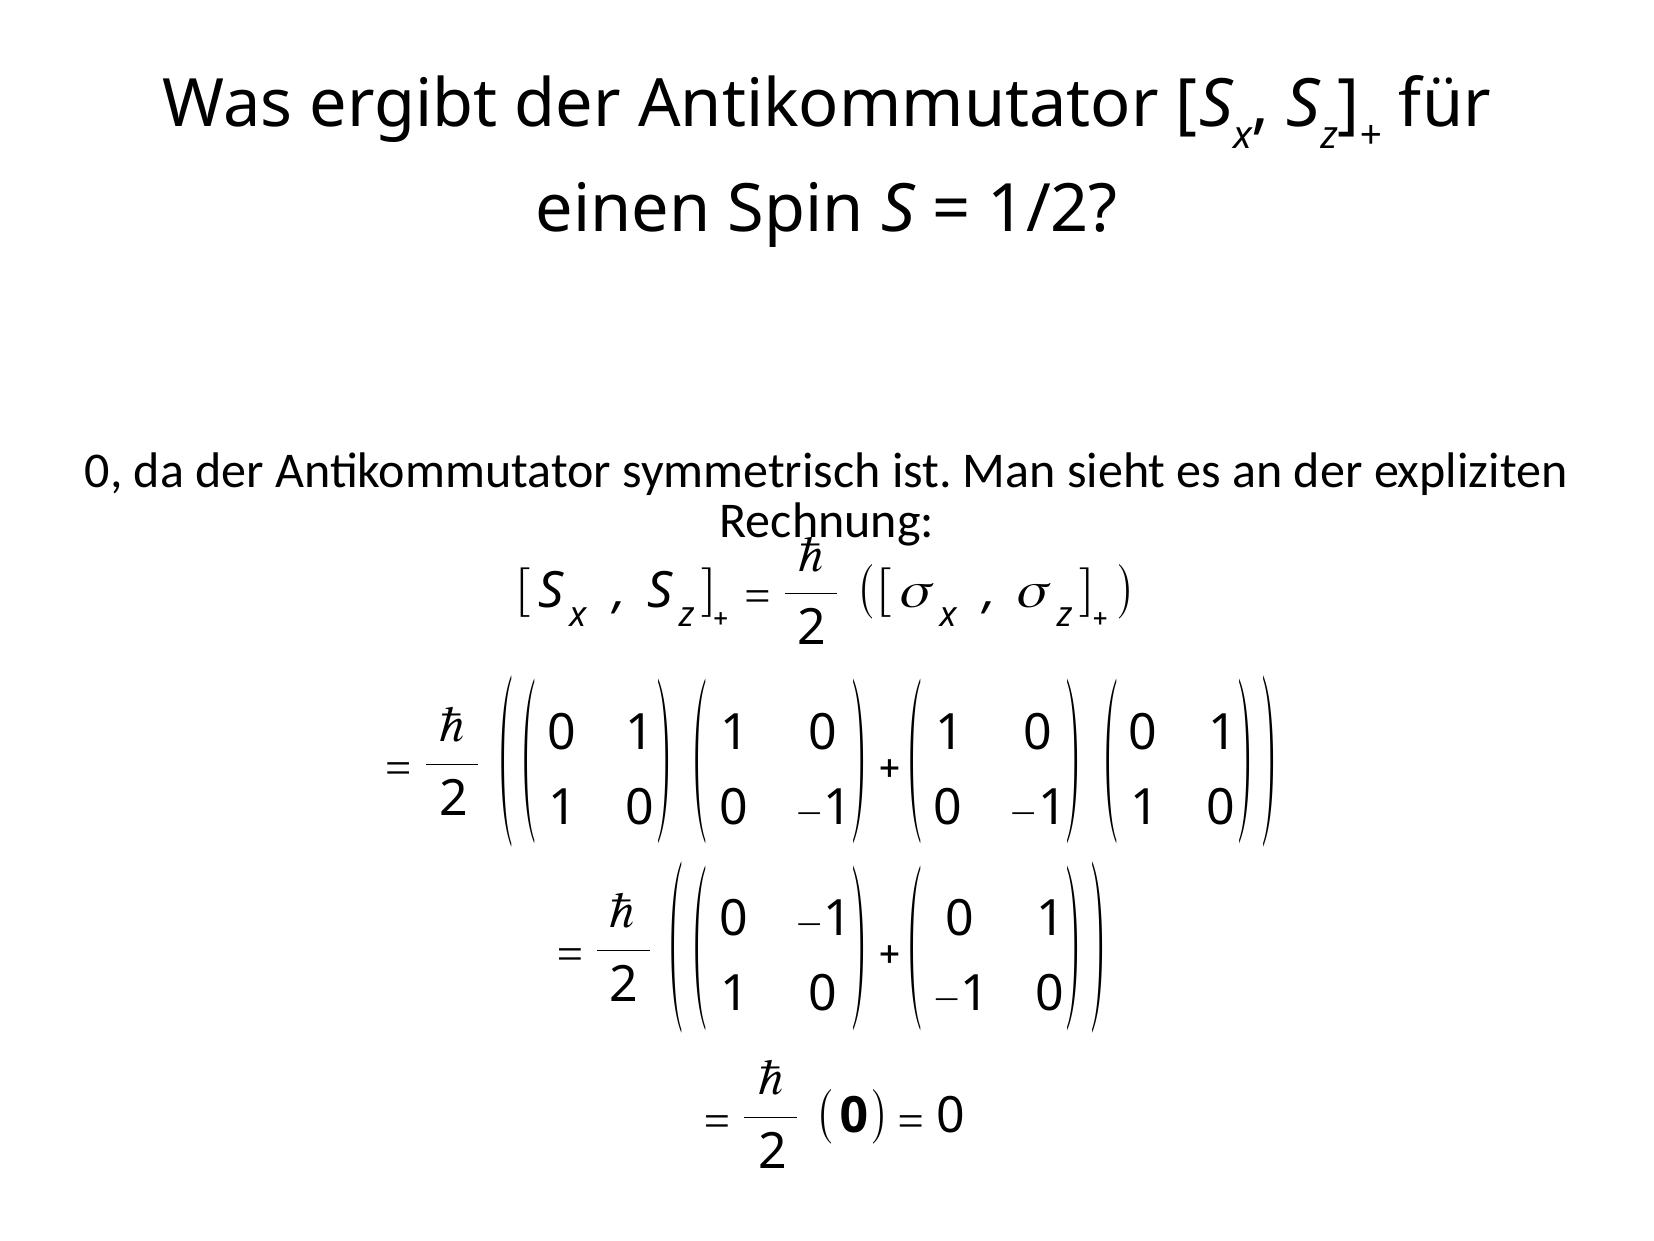

# Was ergibt der Antikommutator [Sx, Sz]+ für einen Spin S = 1/2?
0, da der Antikommutator symmetrisch ist. Man sieht es an der expliziten Rechnung: